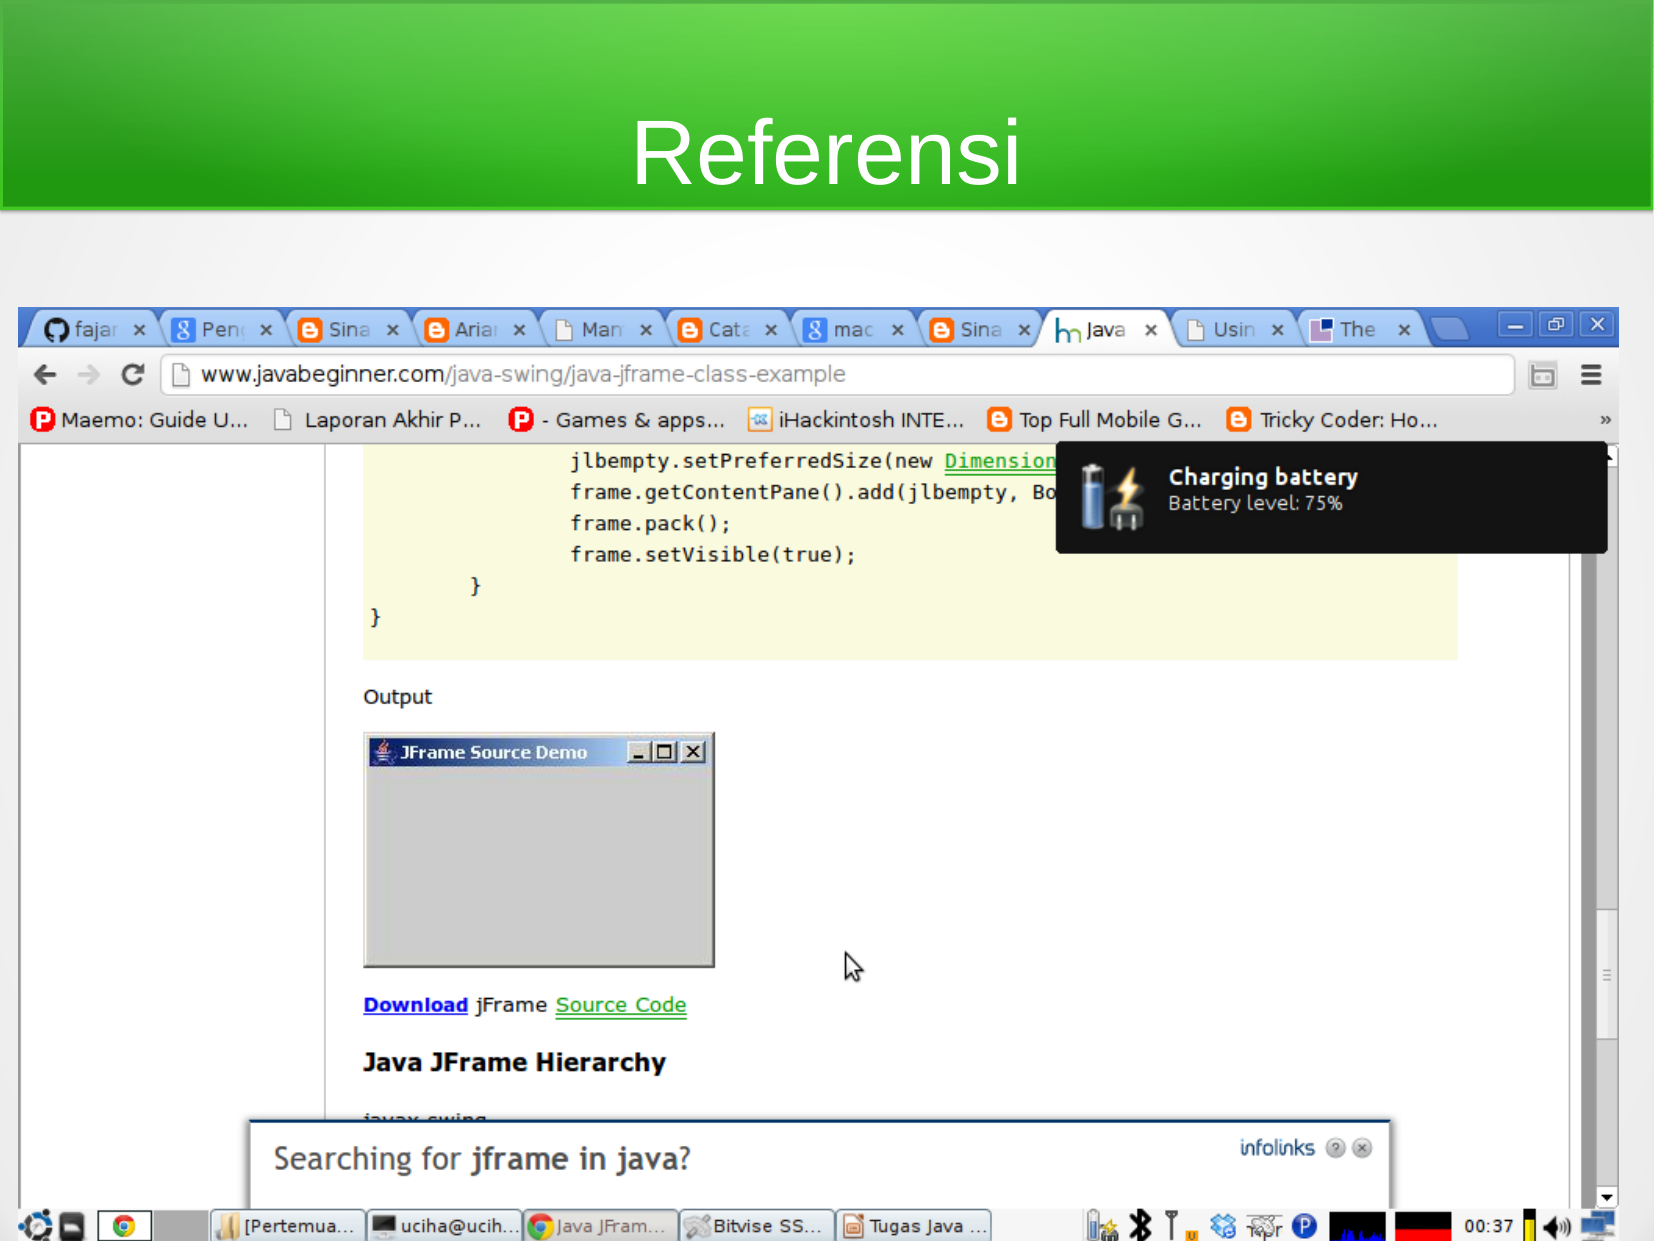

# Referensi
Screenshoot web bahasa Inggris mengenai referensi Soal no 2